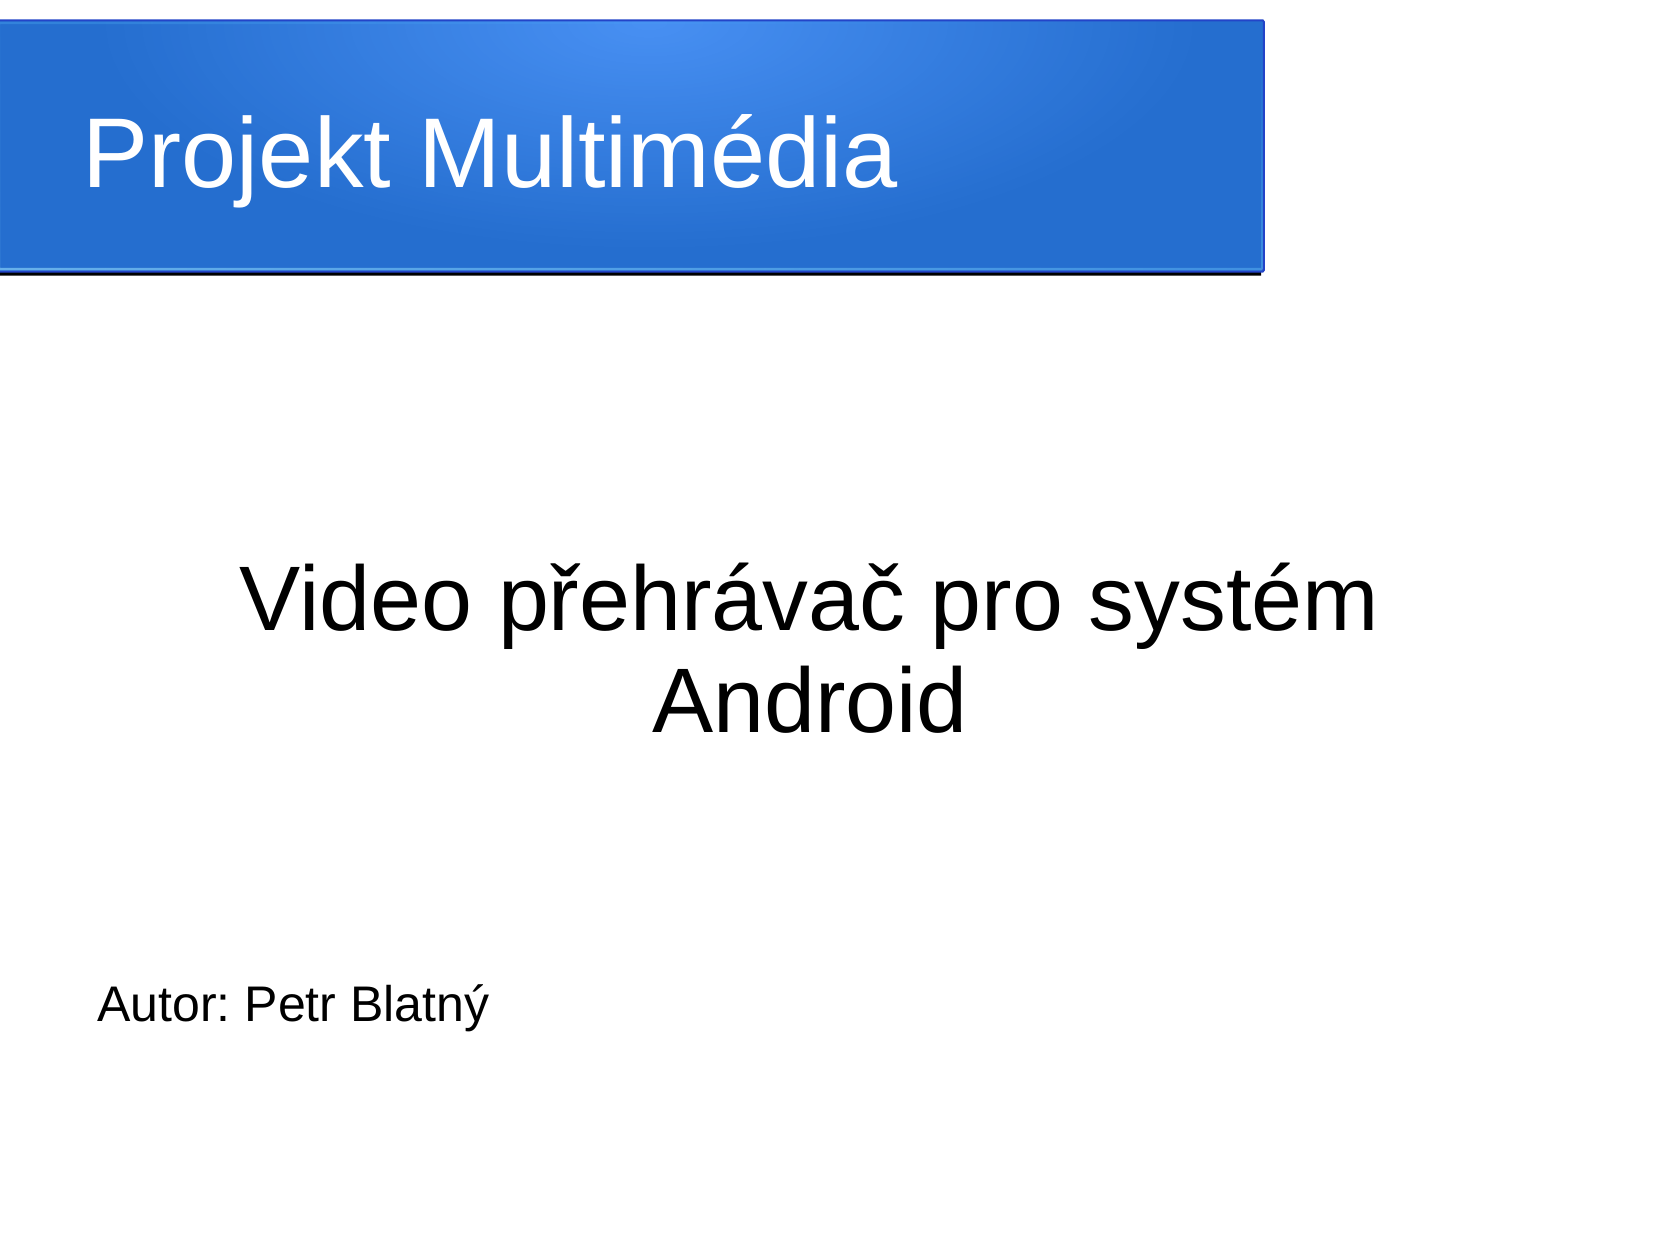

# Projekt Multimédia
Video přehrávač pro systém Android
Autor: Petr Blatný